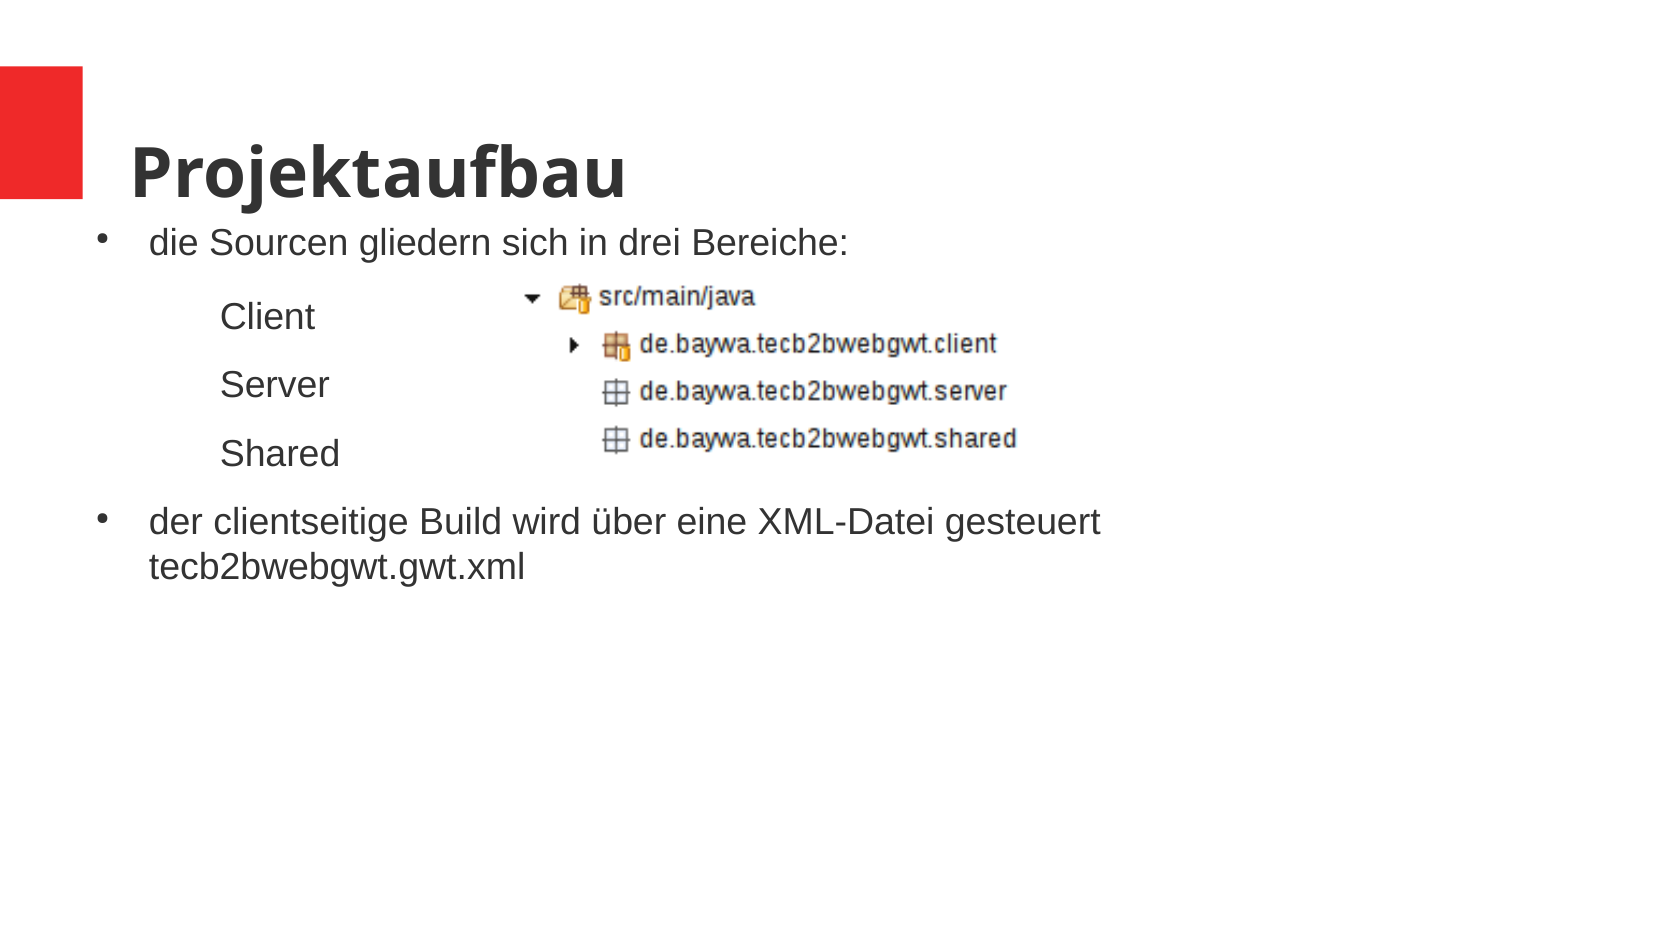

# Projektaufbau
die Sourcen gliedern sich in drei Bereiche:
Client
Server
Shared
der clientseitige Build wird über eine XML-Datei gesteuert
tecb2bwebgwt.gwt.xml